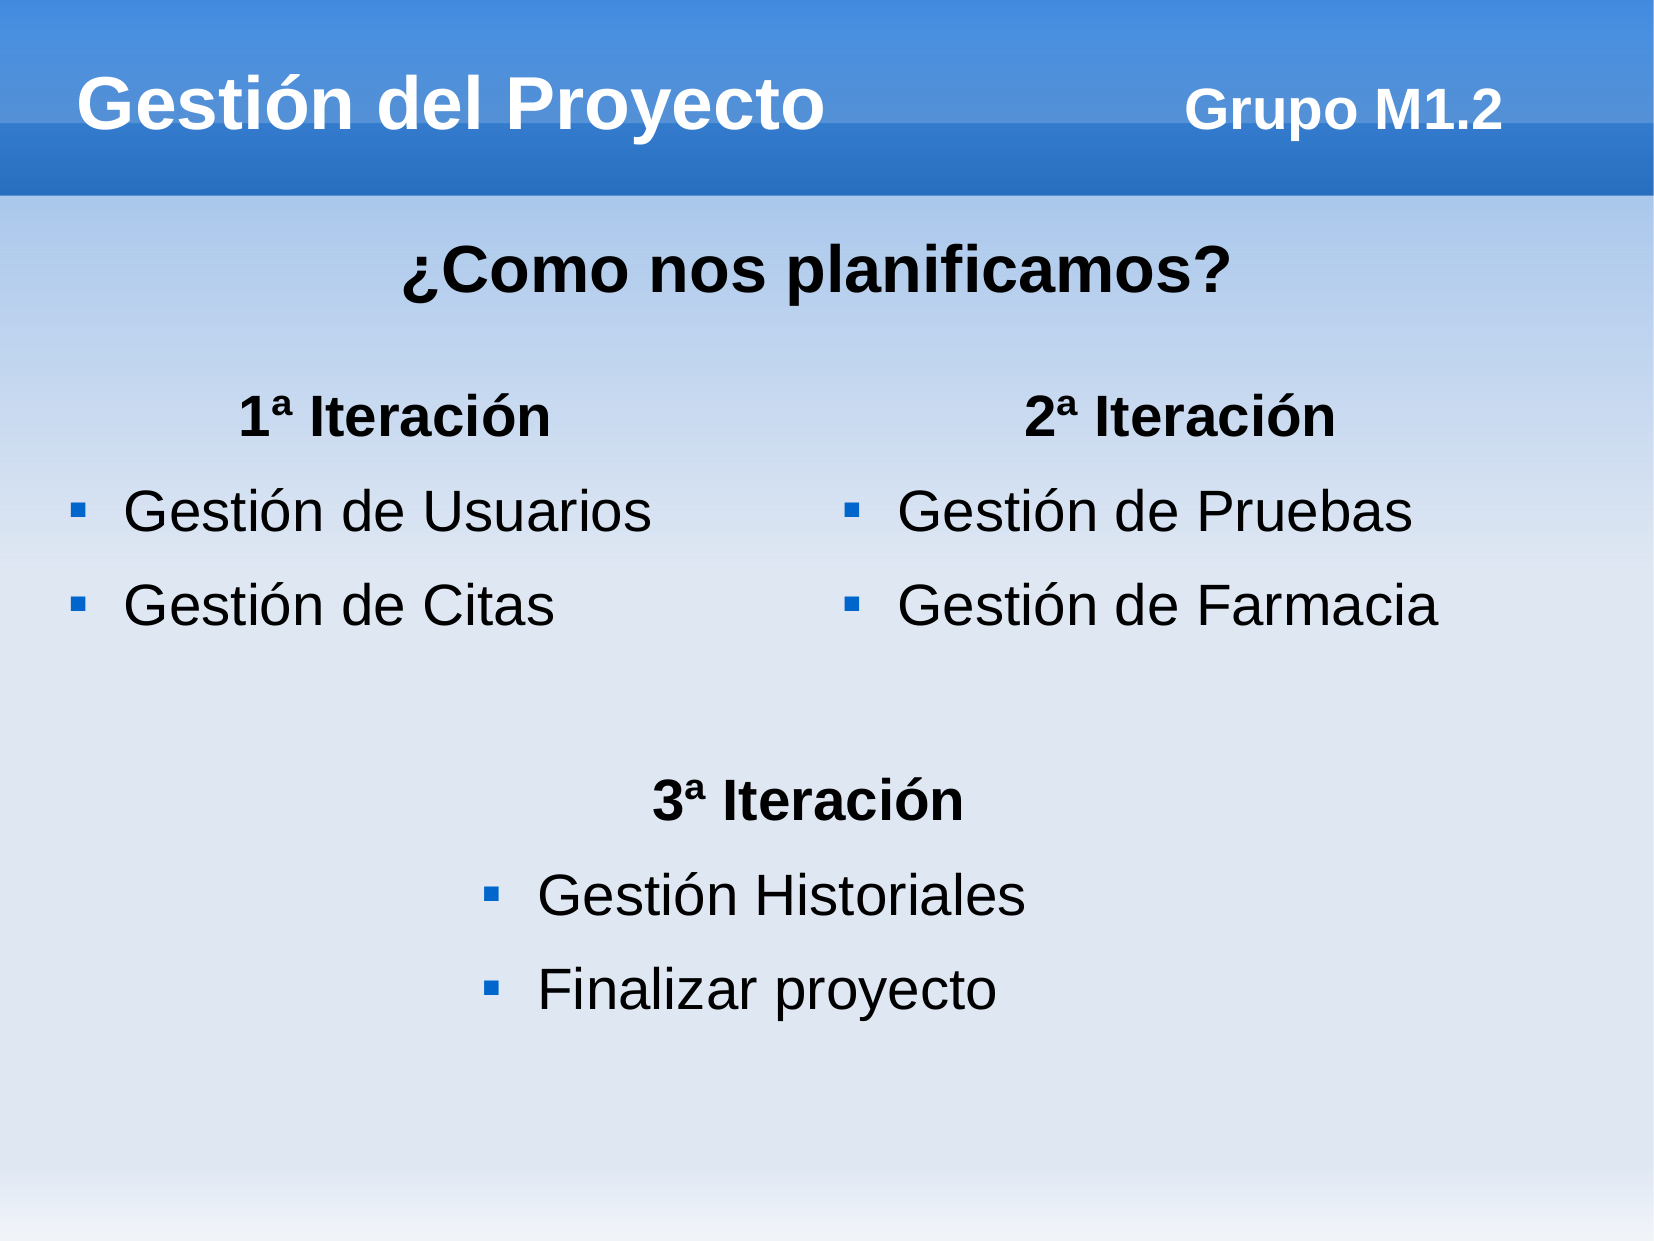

# Gestión del Proyecto					Grupo M1.2
¿Como nos planificamos?
1ª Iteración
Gestión de Usuarios
Gestión de Citas
2ª Iteración
Gestión de Pruebas
Gestión de Farmacia
3ª Iteración
Gestión Historiales
Finalizar proyecto